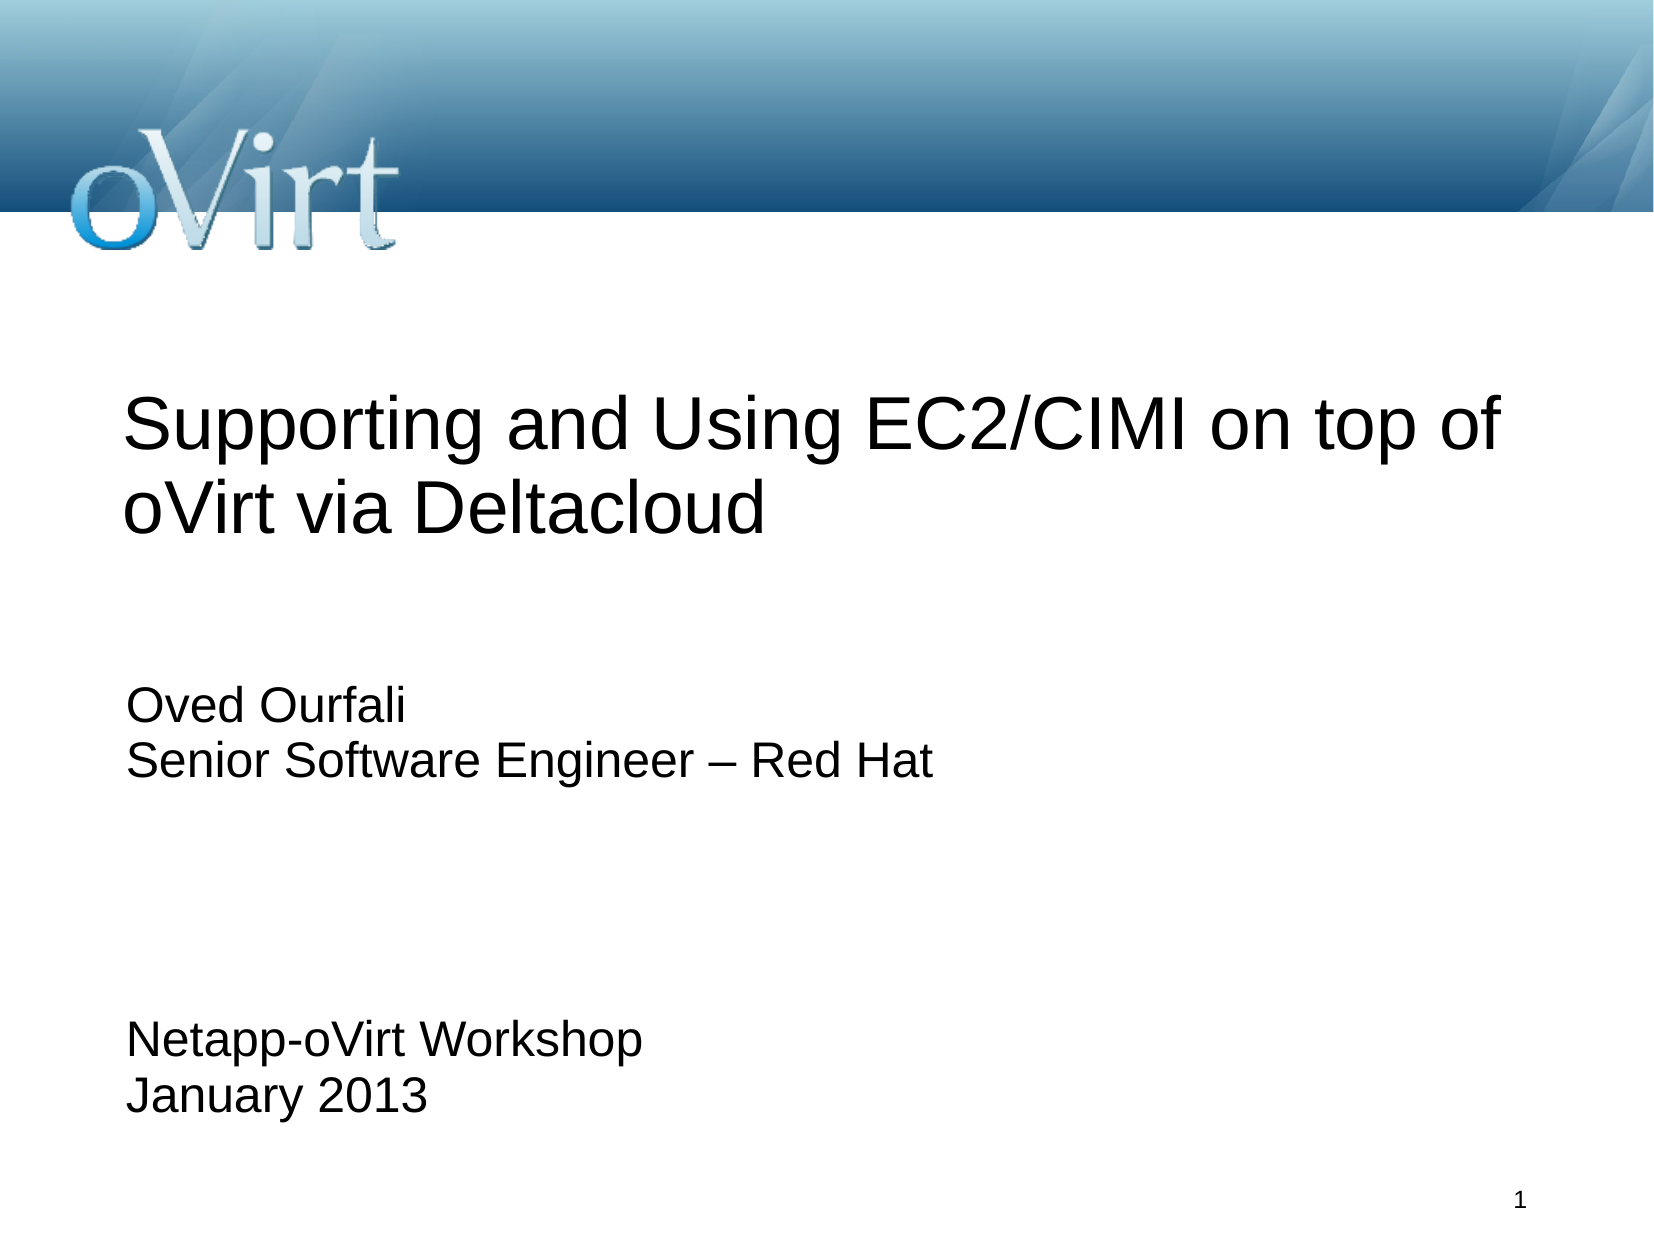

Supporting and Using EC2/CIMI on top of oVirt via Deltacloud
Oved Ourfali
Senior Software Engineer – Red Hat
Netapp-oVirt Workshop
January 2013